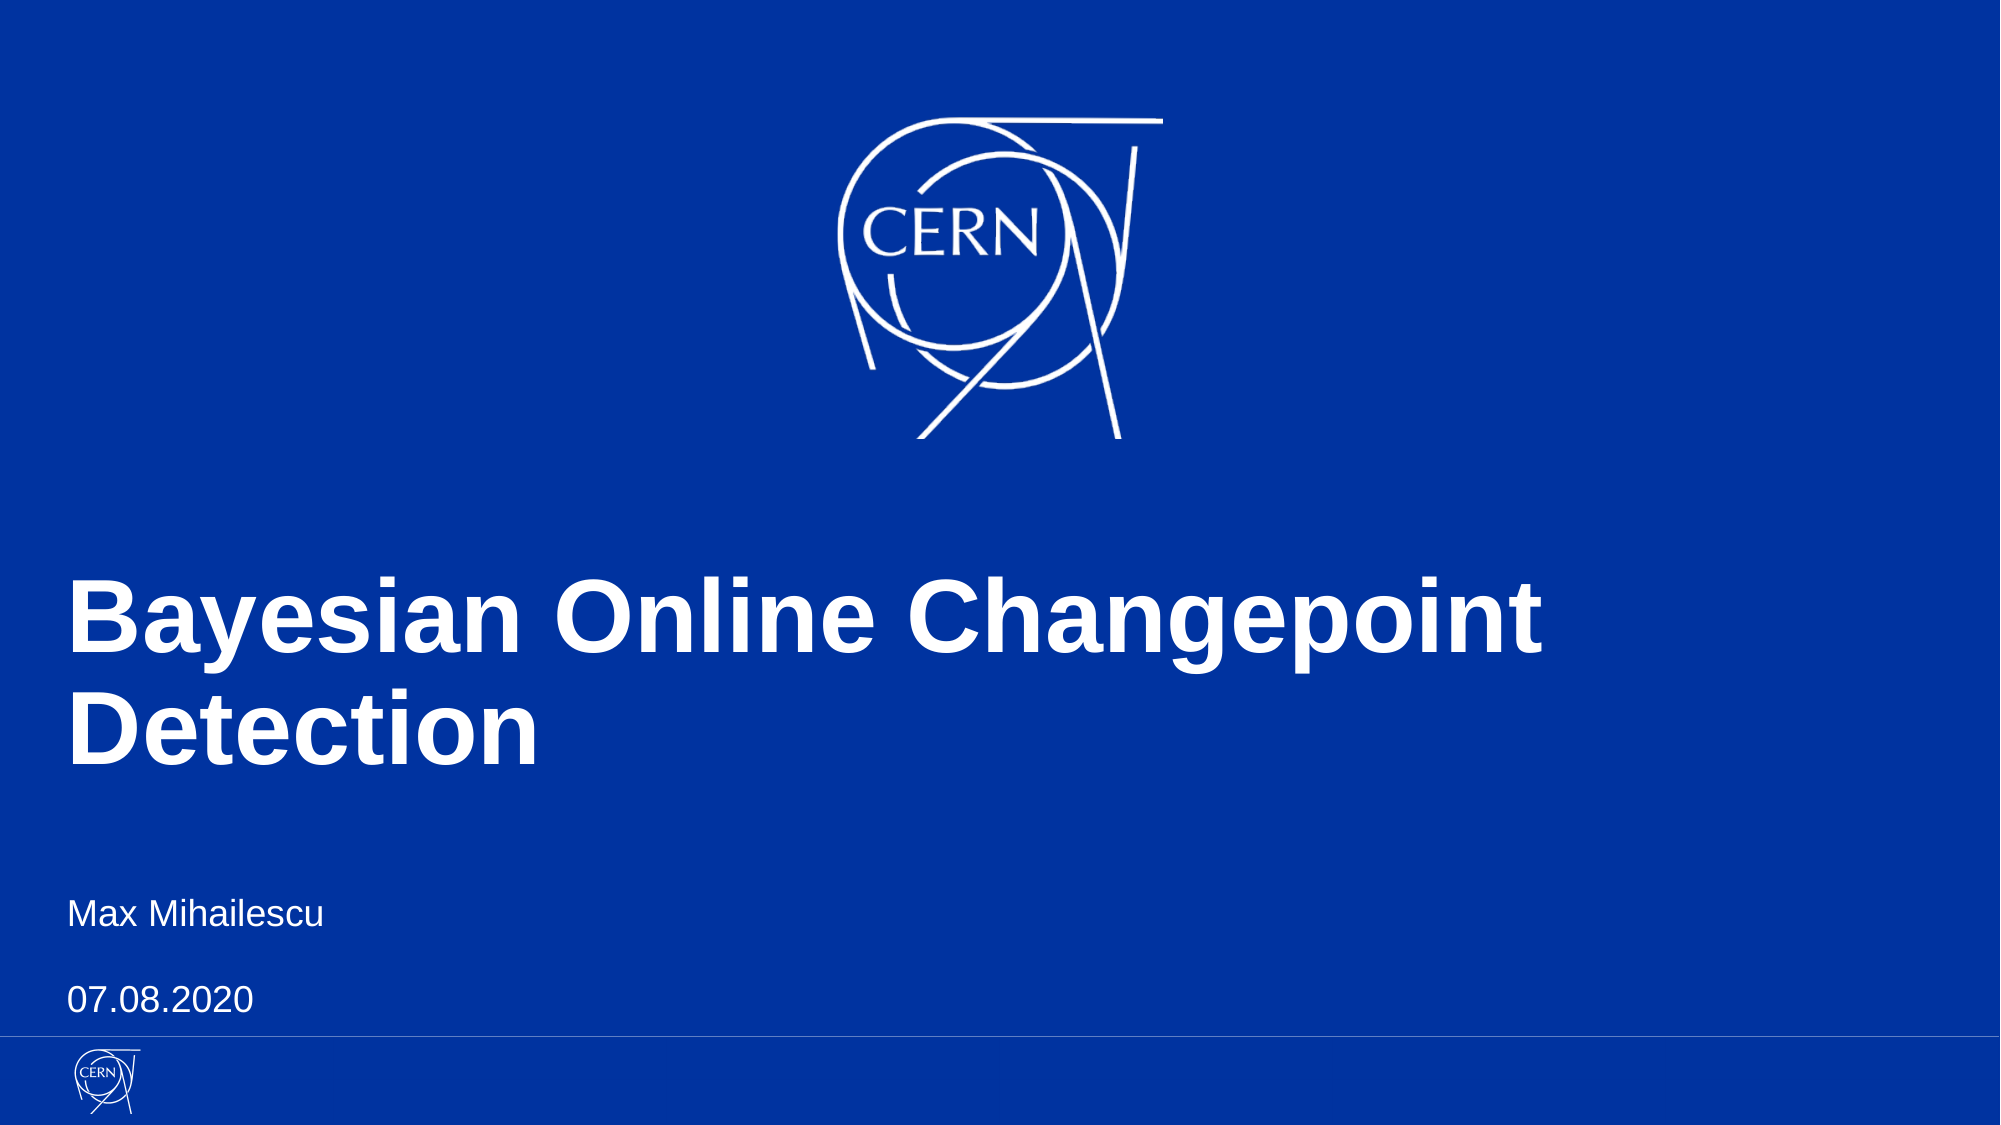

Bayesian Online Changepoint Detection
Max Mihailescu
07.08.2020